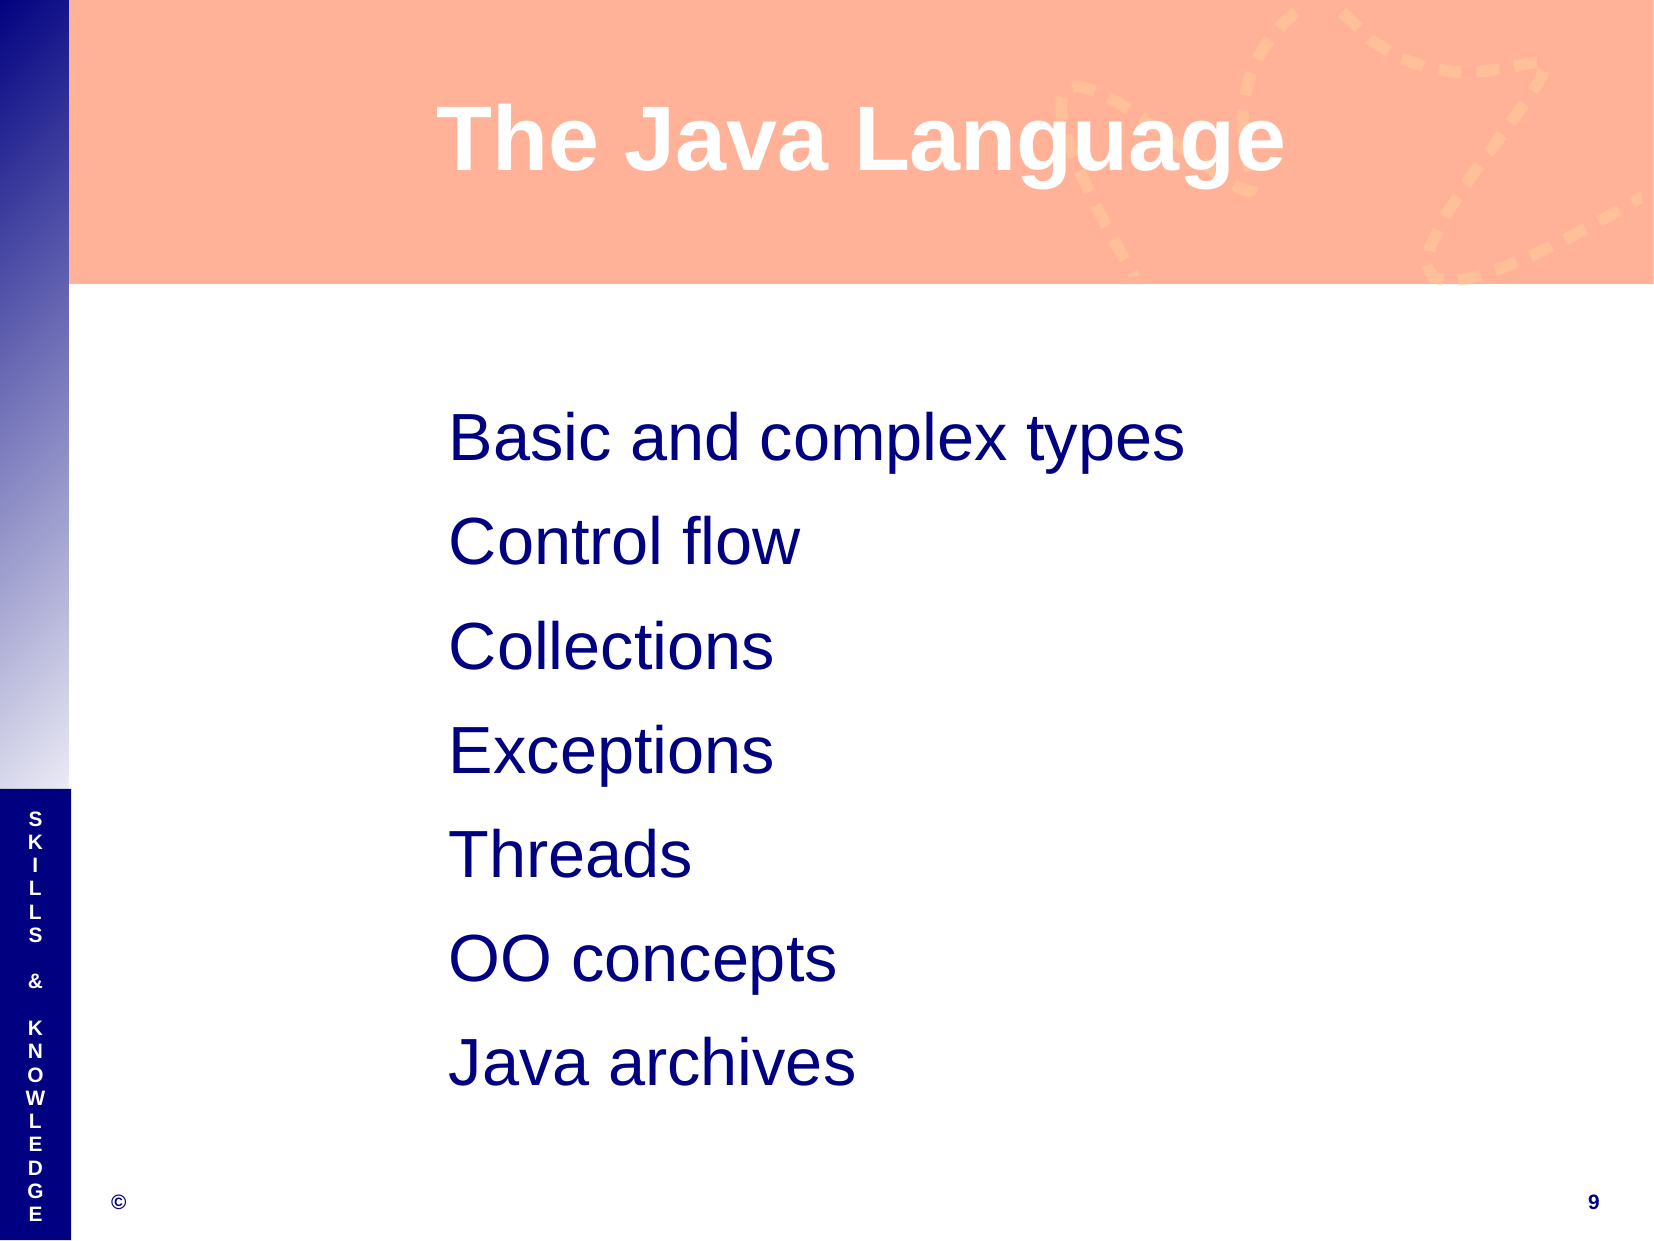

The Java Language
# Basic and complex types
Control flow
Collections
Exceptions
Threads
OO concepts
Java archives
S
K
I
L
L
S
&
K
N
O
W
L
E
D
G
E